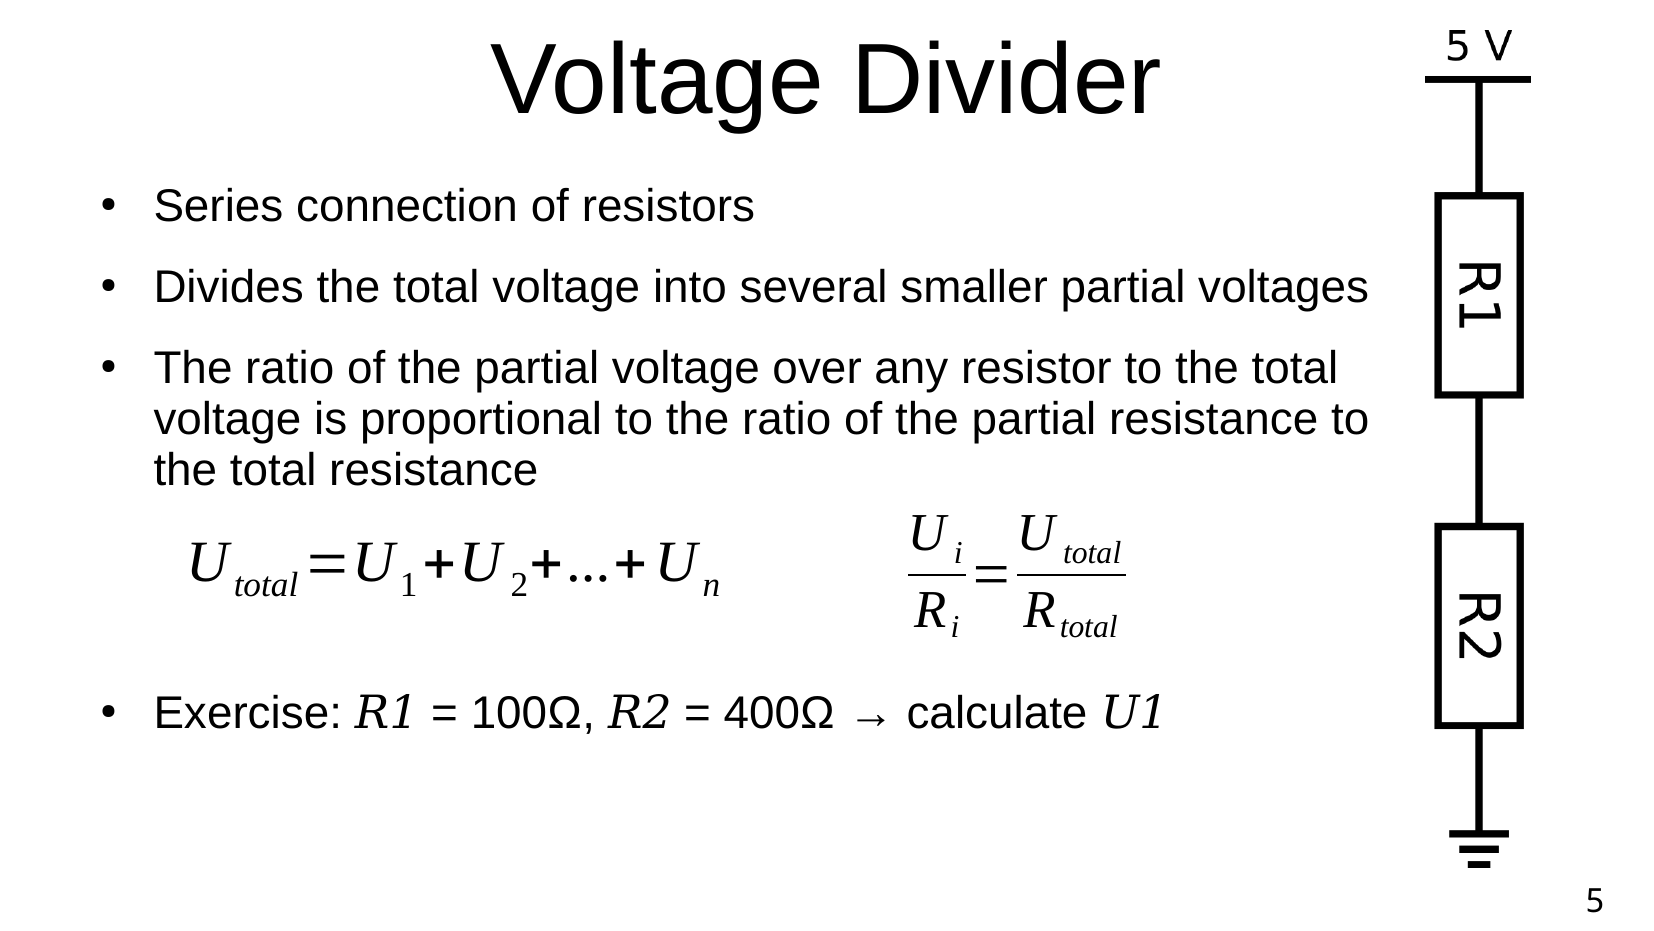

# Voltage Divider
Series connection of resistors
Divides the total voltage into several smaller partial voltages
The ratio of the partial voltage over any resistor to the total voltage is proportional to the ratio of the partial resistance to the total resistance
Exercise: R1 = 100Ω, R2 = 400Ω → calculate U1